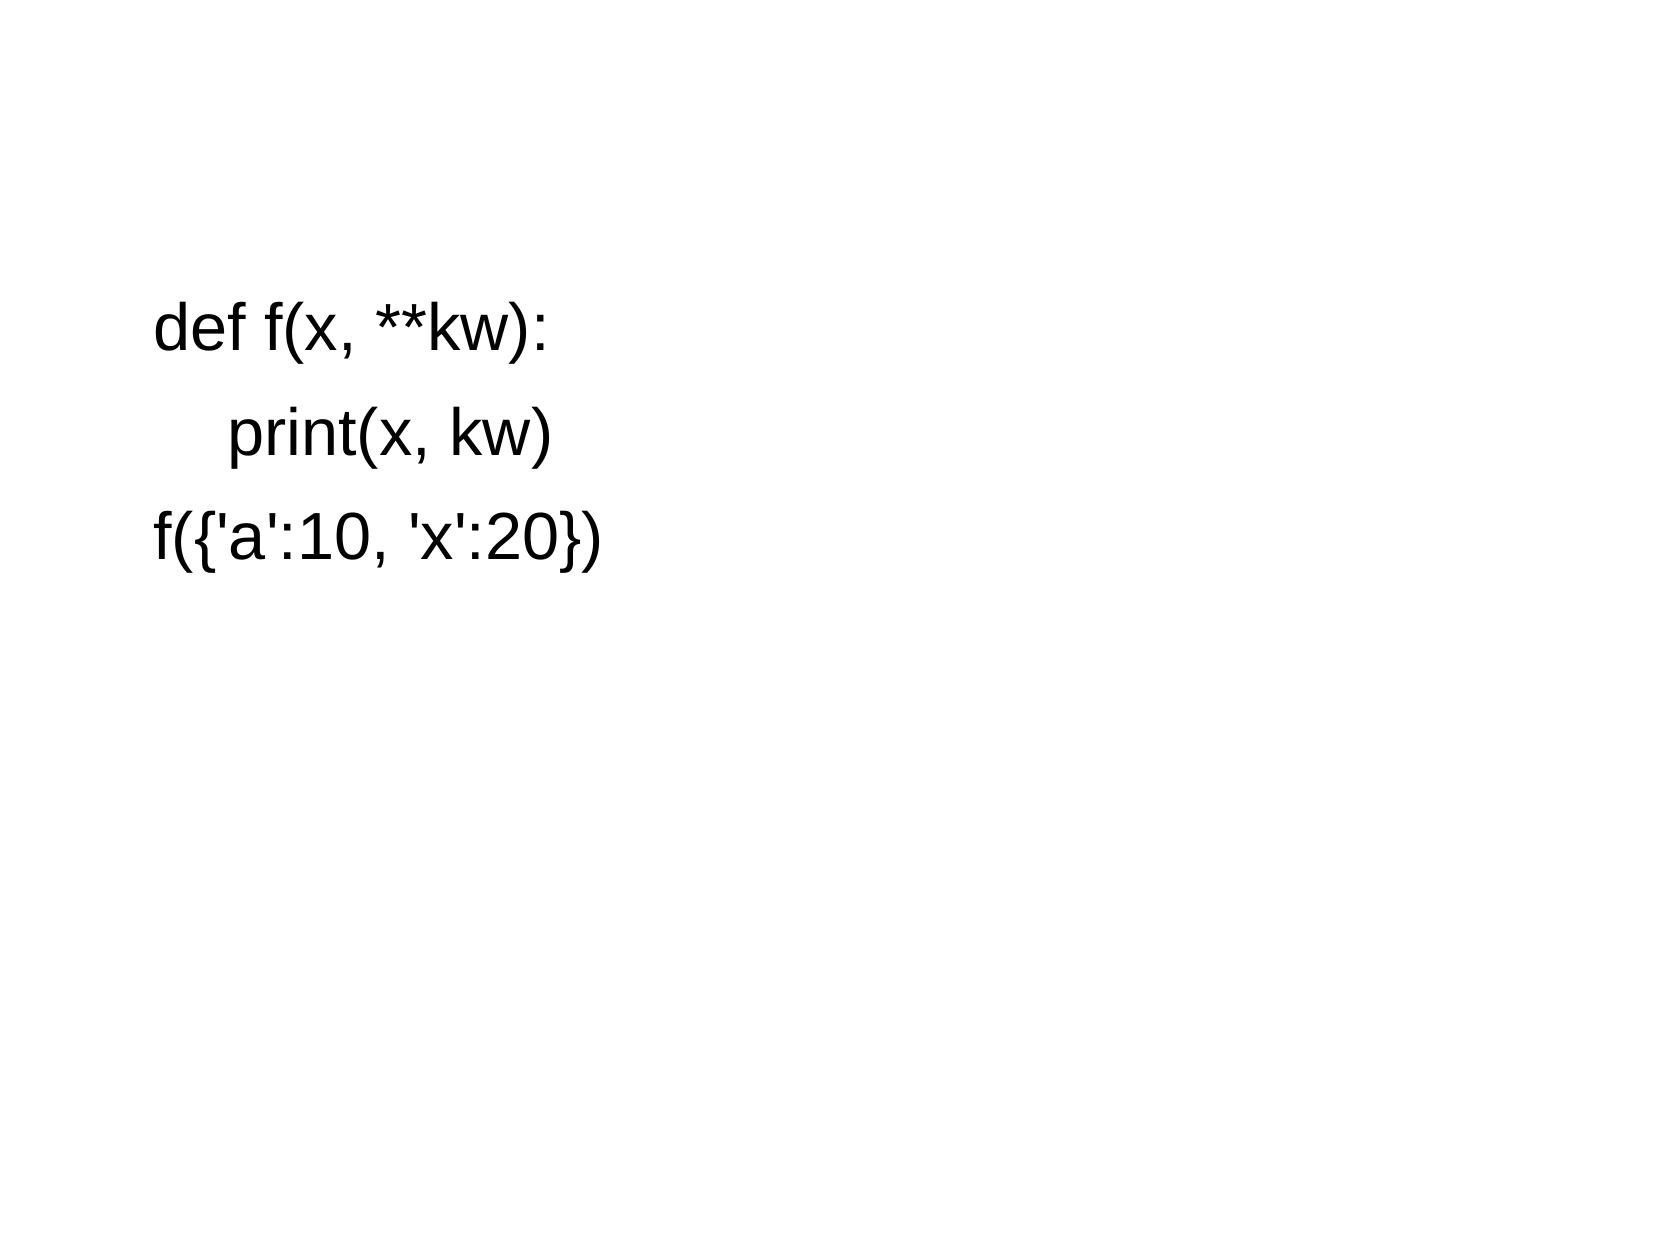

#
def f(x, **kw):
 print(x, kw)
f({'a':10, 'x':20})